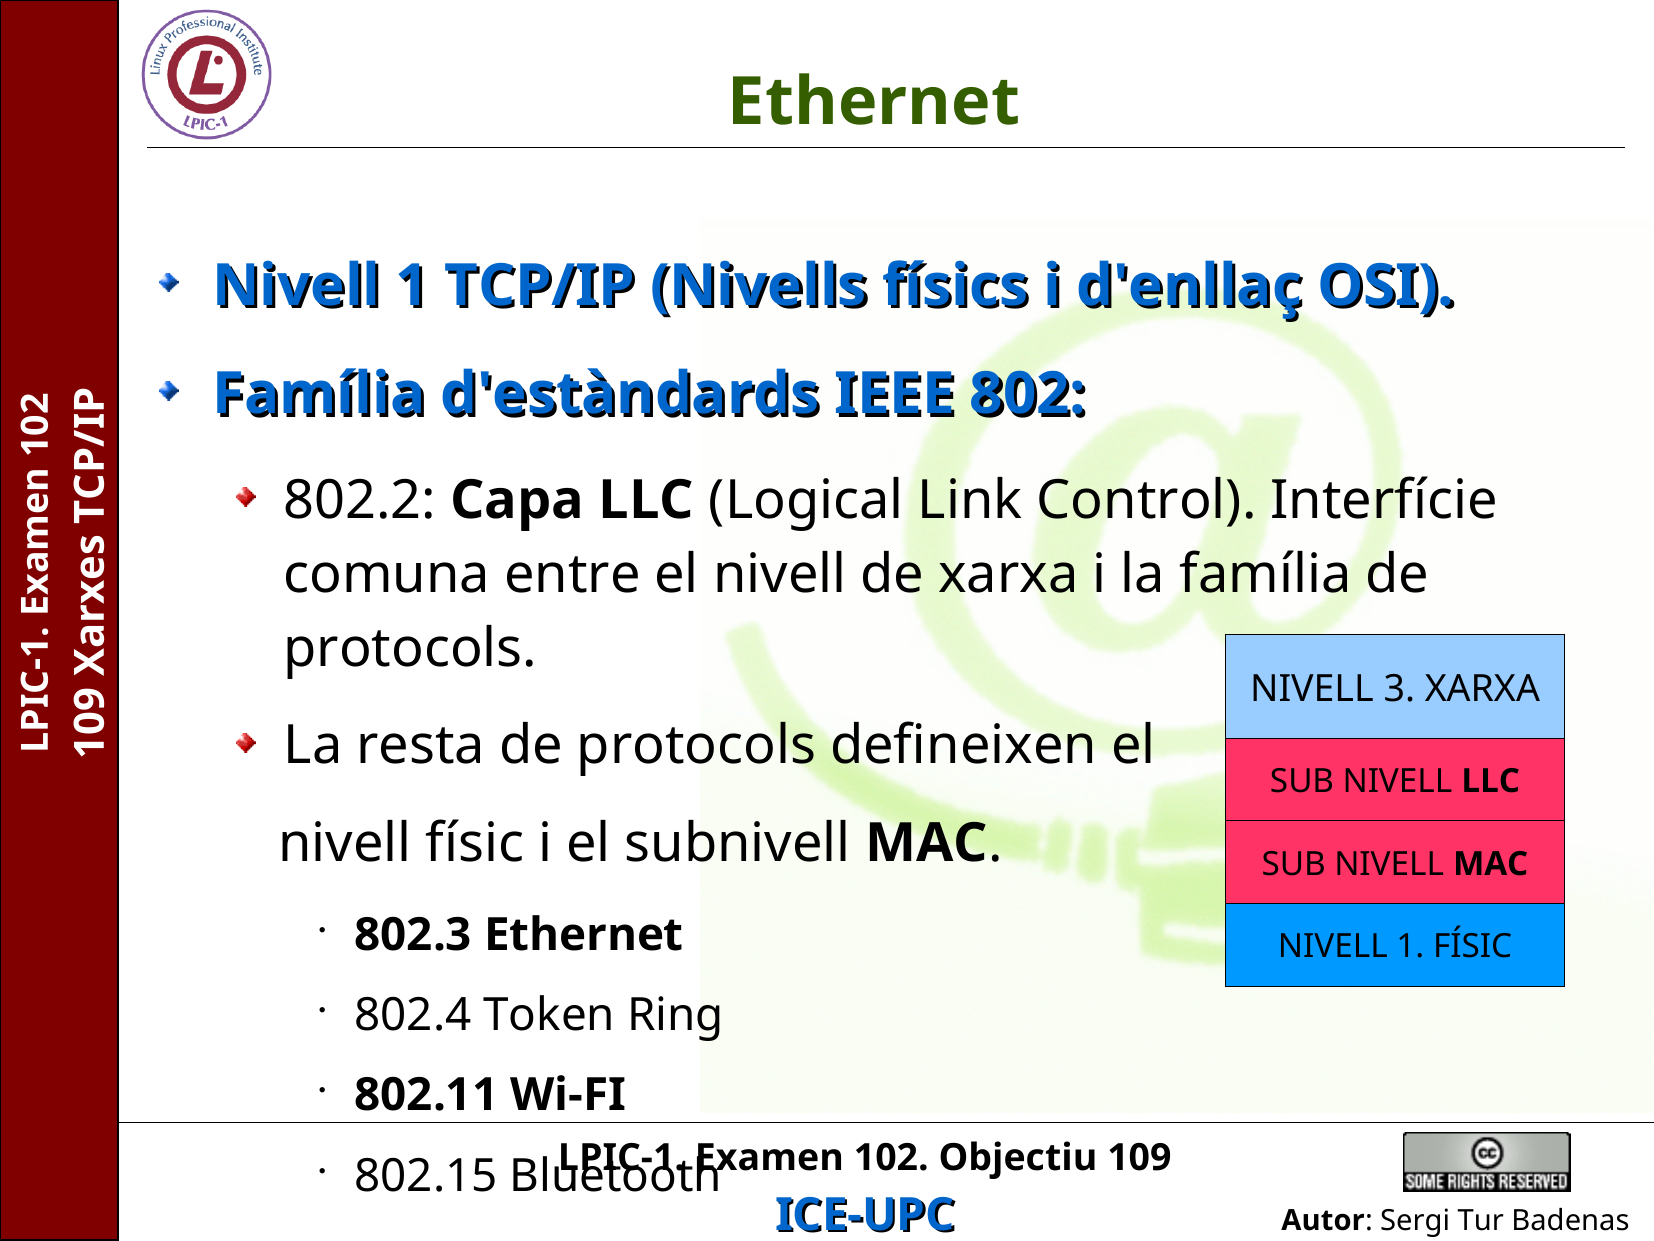

# Ethernet
Nivell 1 TCP/IP (Nivells físics i d'enllaç OSI).
Família d'estàndards IEEE 802:
802.2: Capa LLC (Logical Link Control). Interfície comuna entre el nivell de xarxa i la família de protocols.
La resta de protocols defineixen el
 nivell físic i el subnivell MAC.
802.3 Ethernet
802.4 Token Ring
802.11 Wi-FI
802.15 Bluetooth
NIVELL 3. XARXA
SUB NIVELL LLC
SUB NIVELL MAC
NIVELL 1. FÍSIC